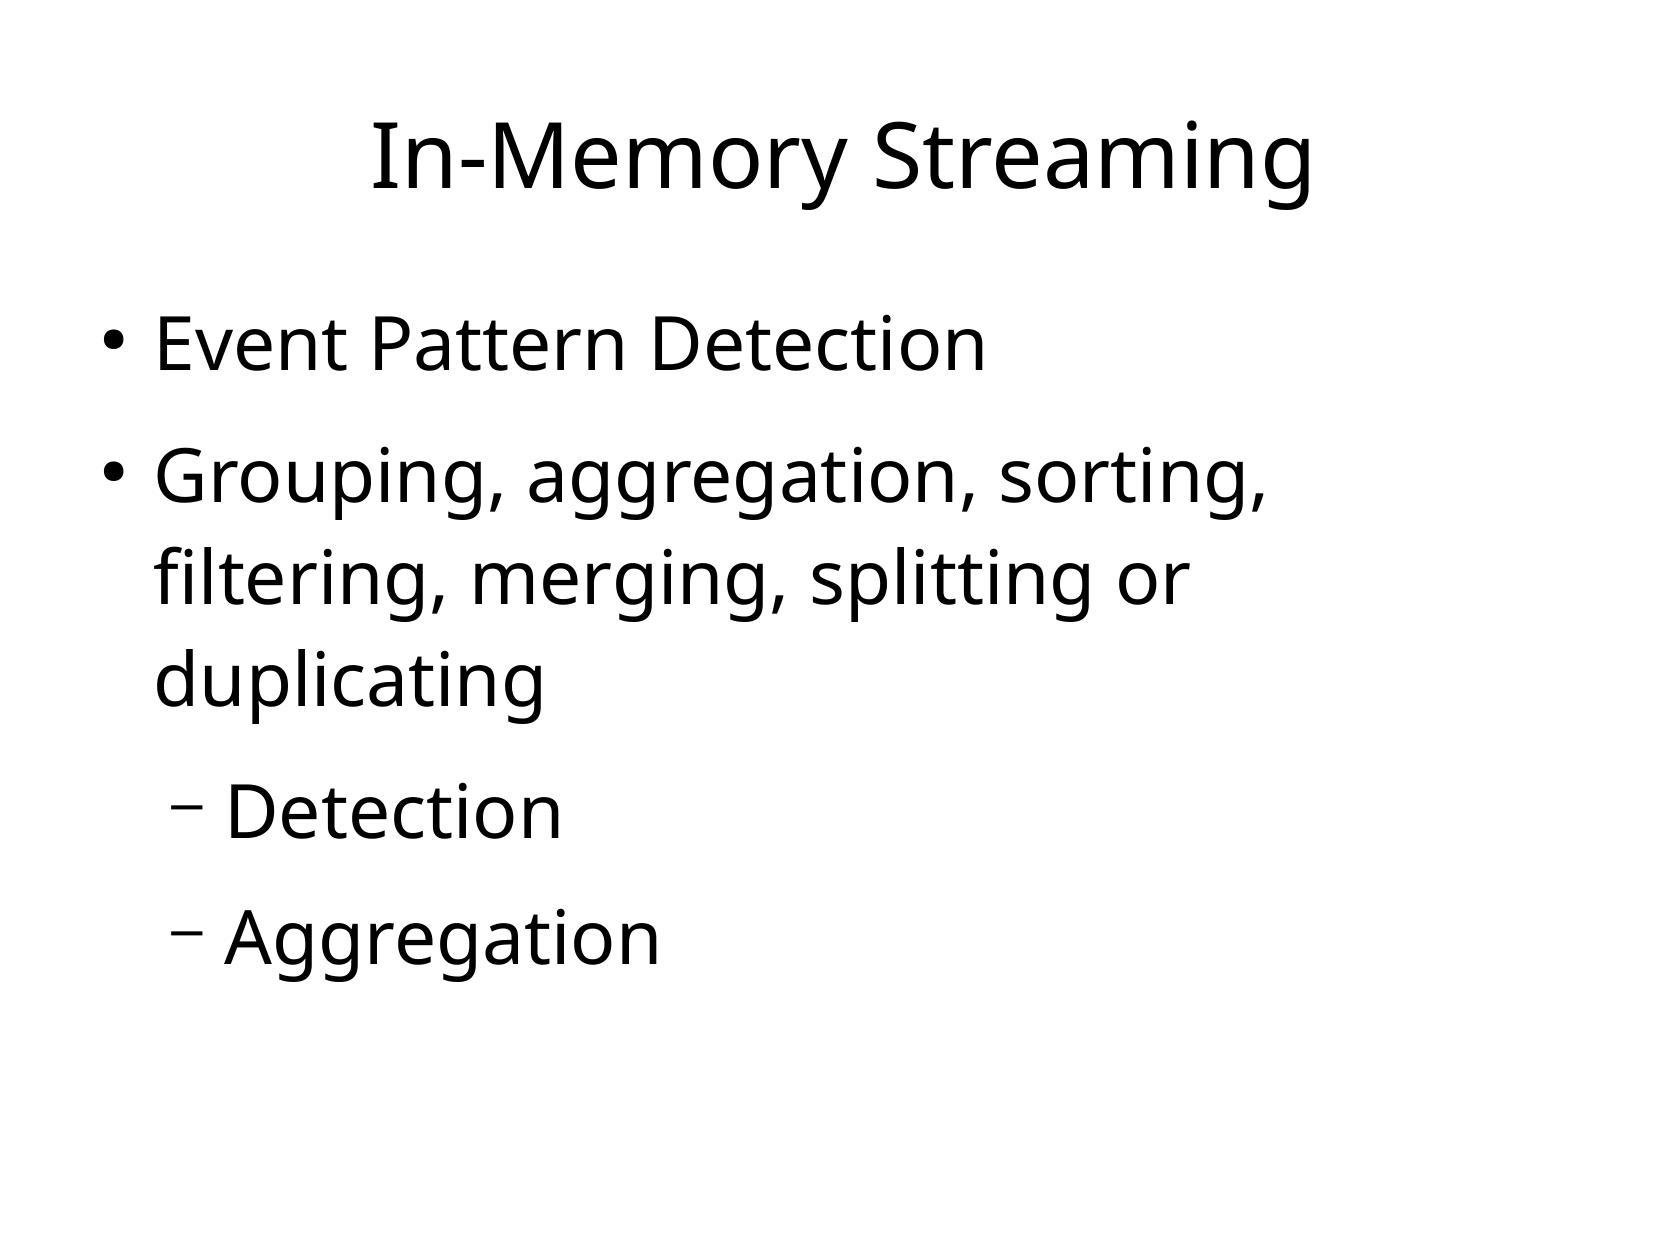

# In-Memory Streaming
Event Pattern Detection
Grouping, aggregation, sorting, filtering, merging, splitting or duplicating
Detection
Aggregation